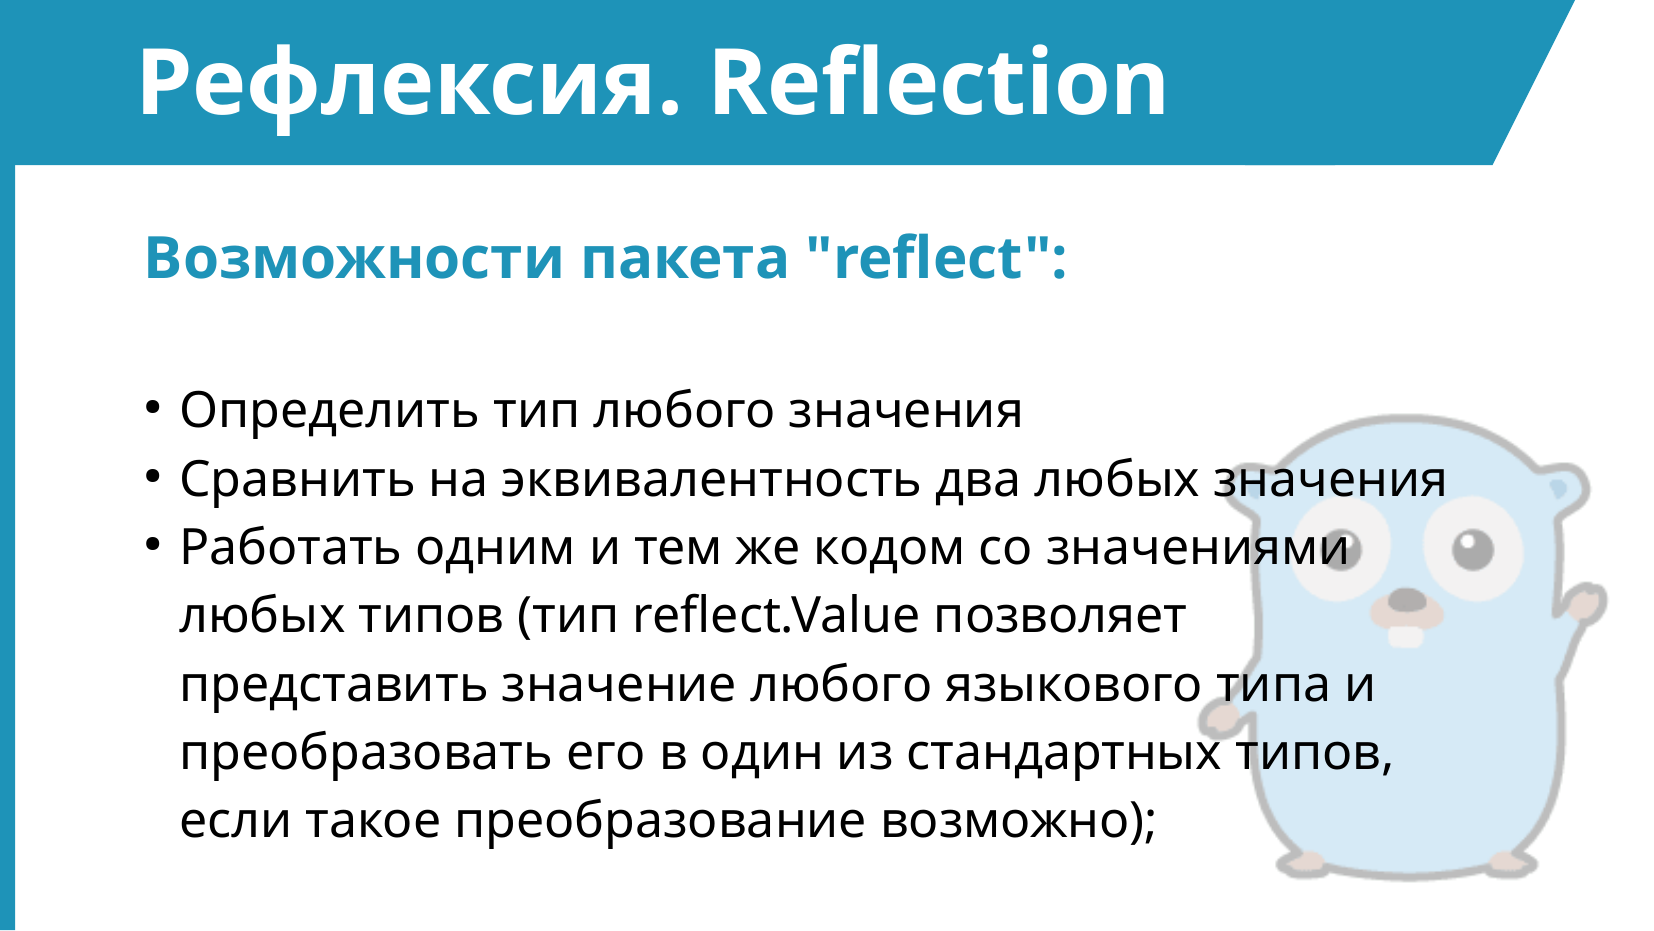

# Рефлексия. Reflection
Возможности пакета "reflect":
Определить тип любого значения
Cравнить на эквивалентность два любых значения
Работать одним и тем же кодом со значениями любых типов (тип reflect.Value позволяет представить значение любого языкового типа и преобразовать его в один из стандартных типов, если такое преобразование возможно);